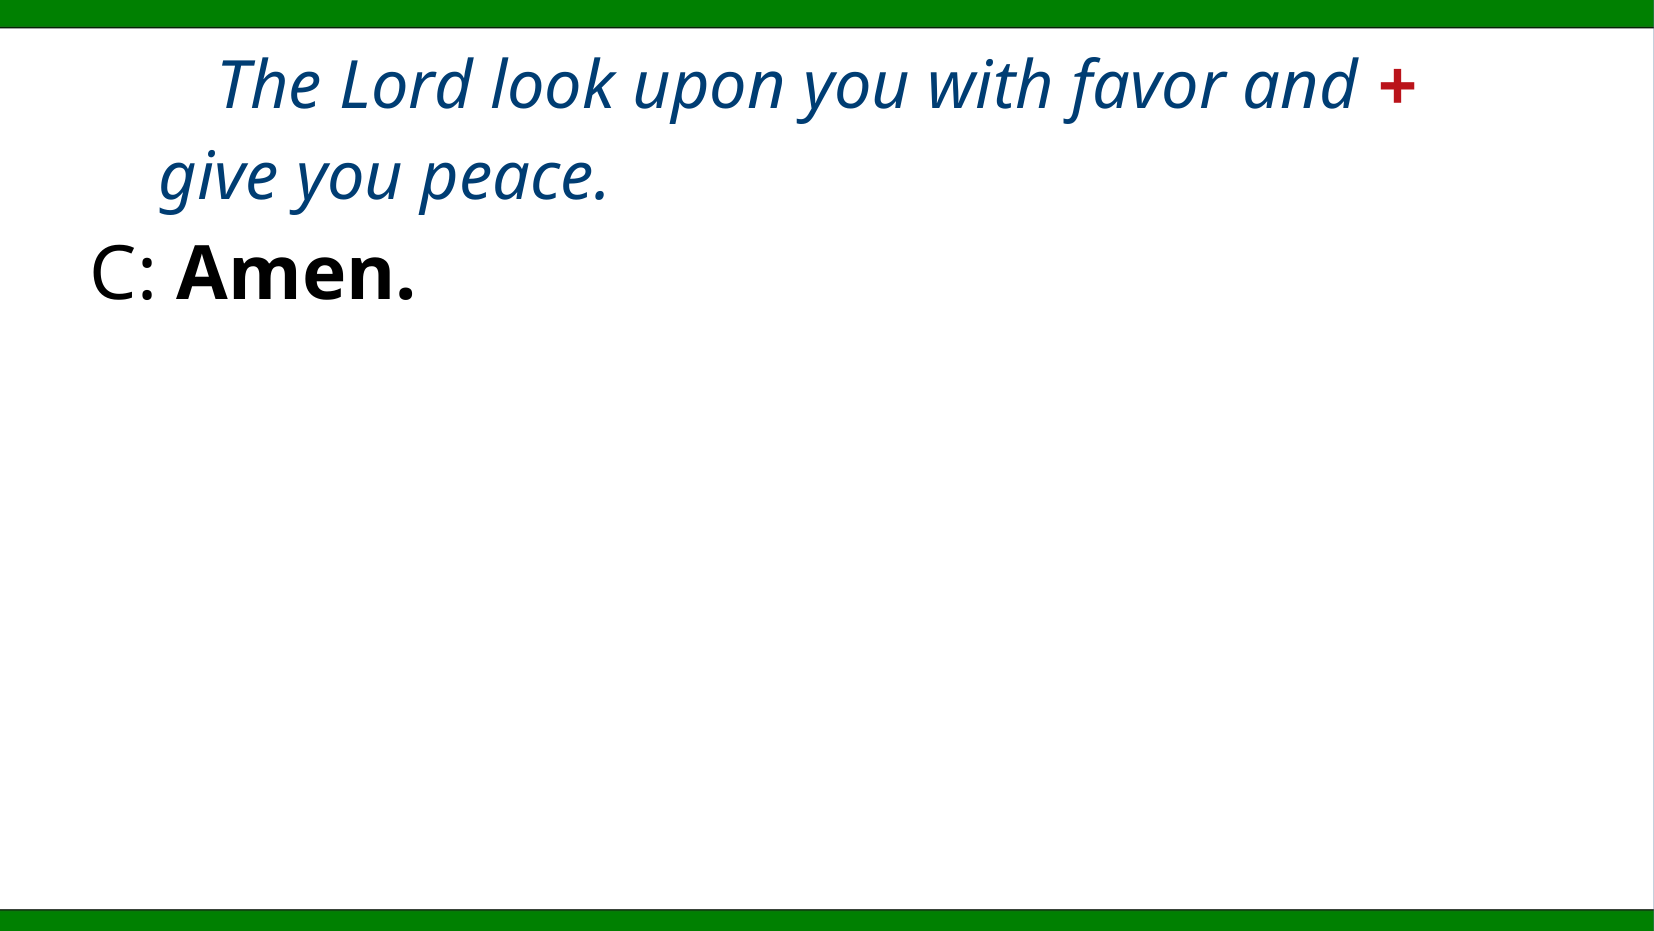

The Lord look upon you with favor and +
 give you peace.
C: Amen.